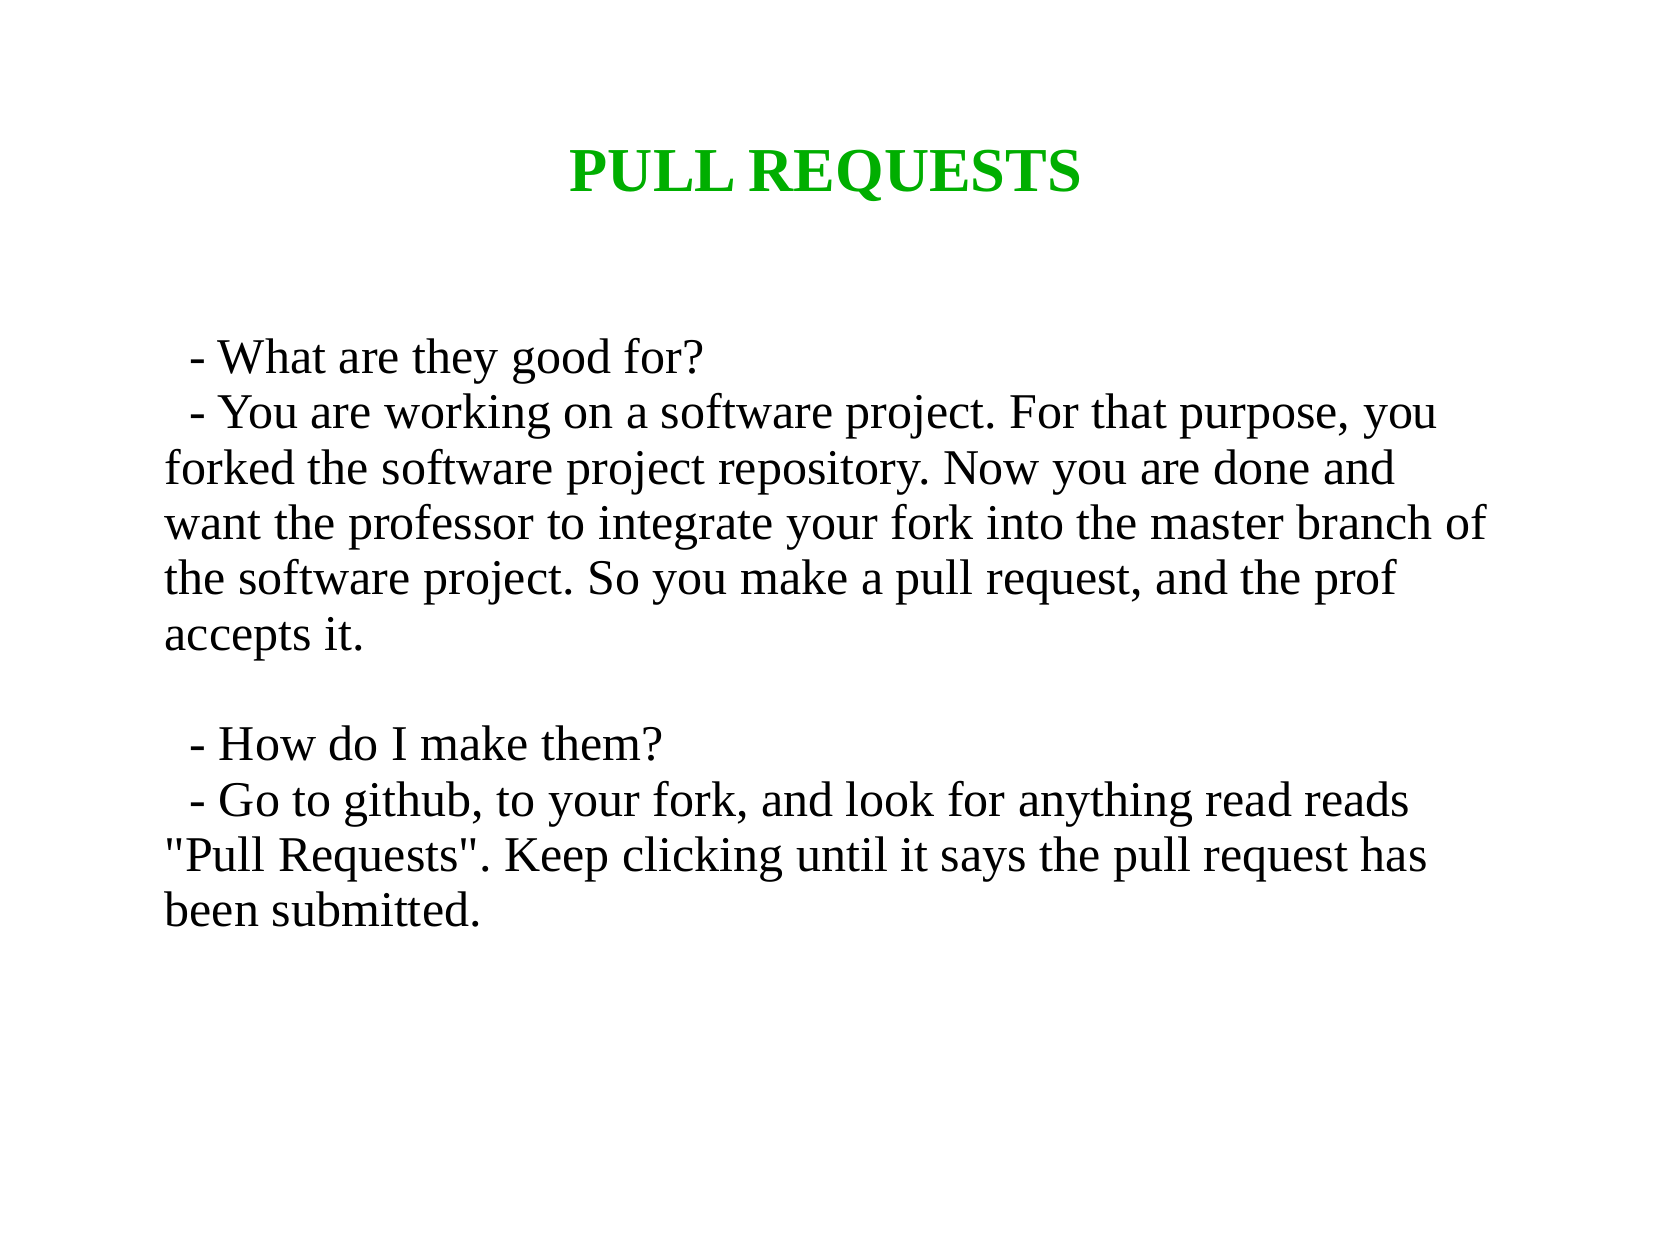

PULL REQUESTS
 - What are they good for?
 - You are working on a software project. For that purpose, you forked the software project repository. Now you are done and want the professor to integrate your fork into the master branch of the software project. So you make a pull request, and the prof accepts it.
 - How do I make them?
 - Go to github, to your fork, and look for anything read reads "Pull Requests". Keep clicking until it says the pull request has been submitted.